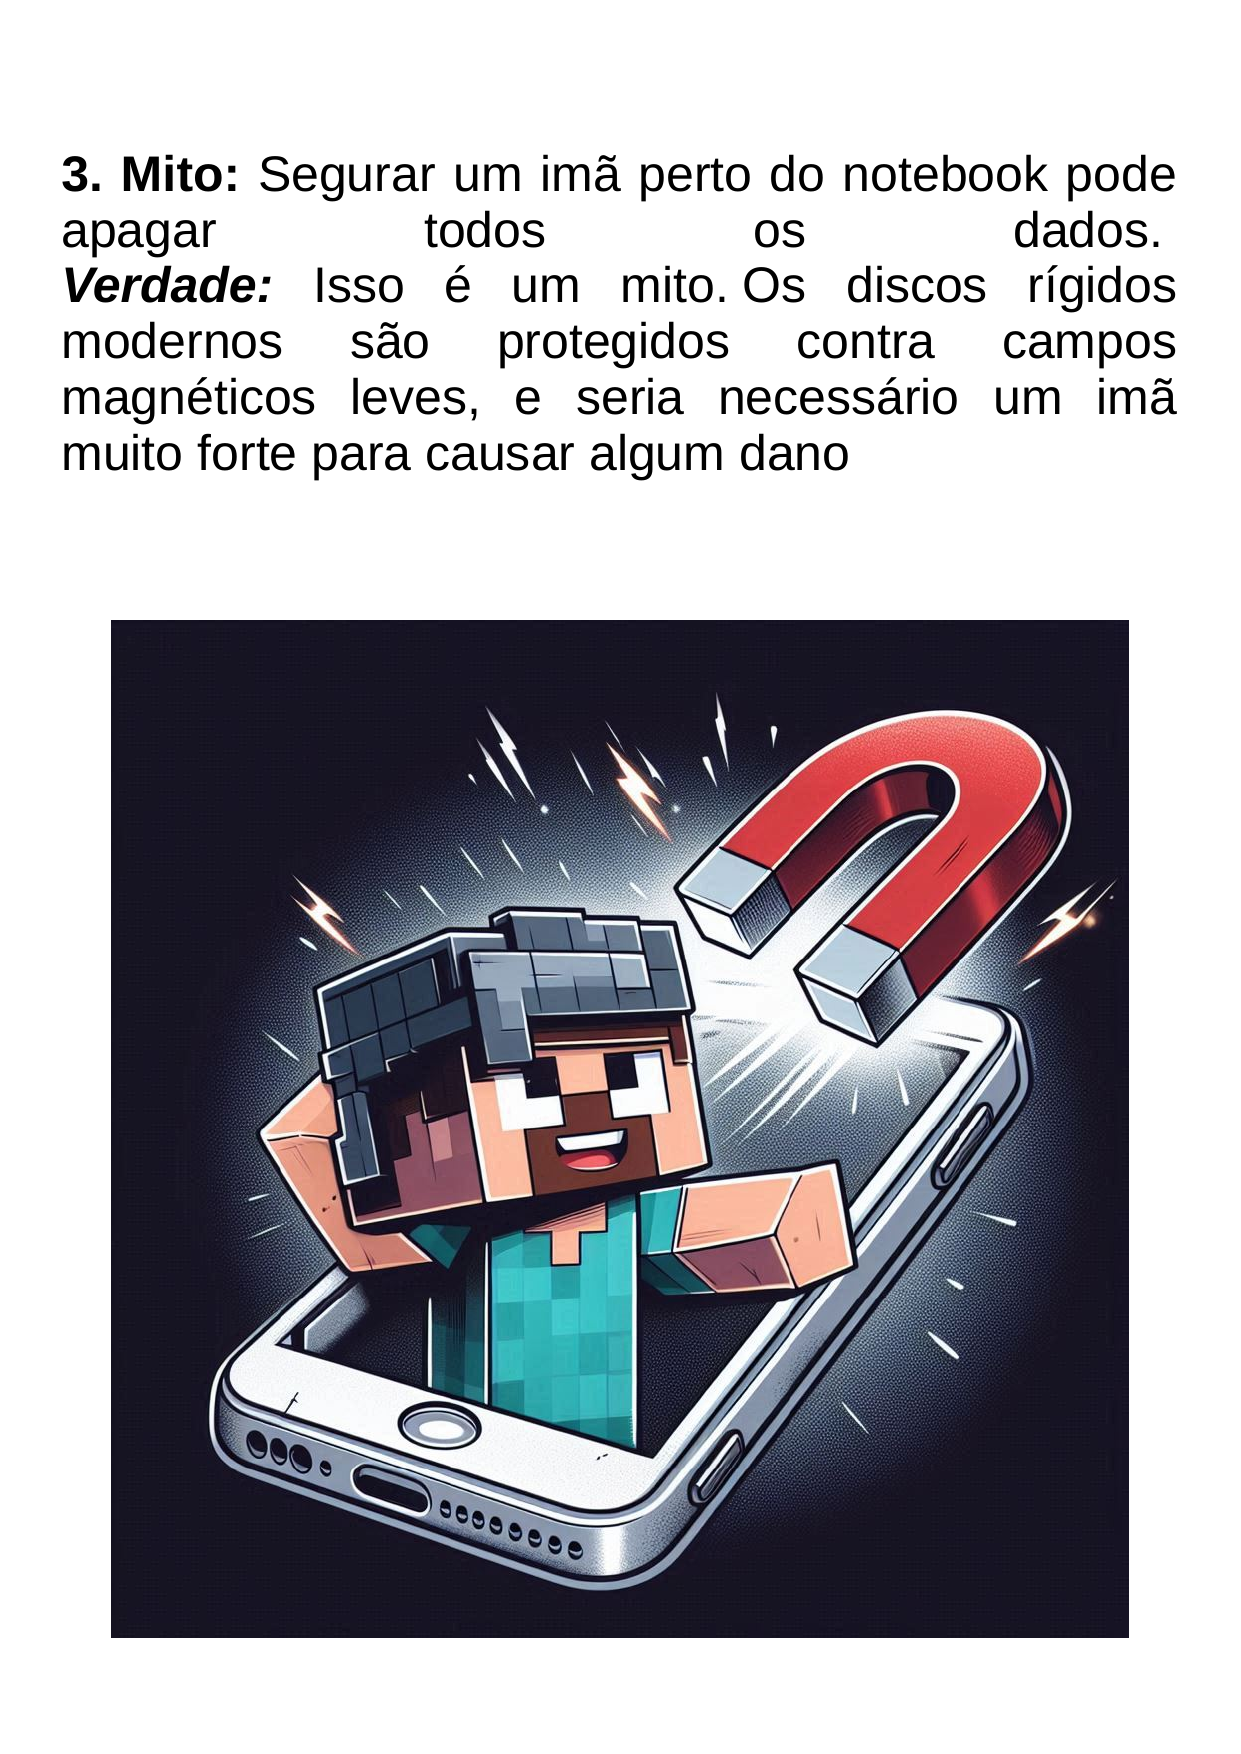

# 3. Mito: Segurar um imã perto do notebook pode apagar todos os dados.  Verdade: Isso é um mito. Os discos rígidos modernos são protegidos contra campos magnéticos leves, e seria necessário um imã muito forte para causar algum dano